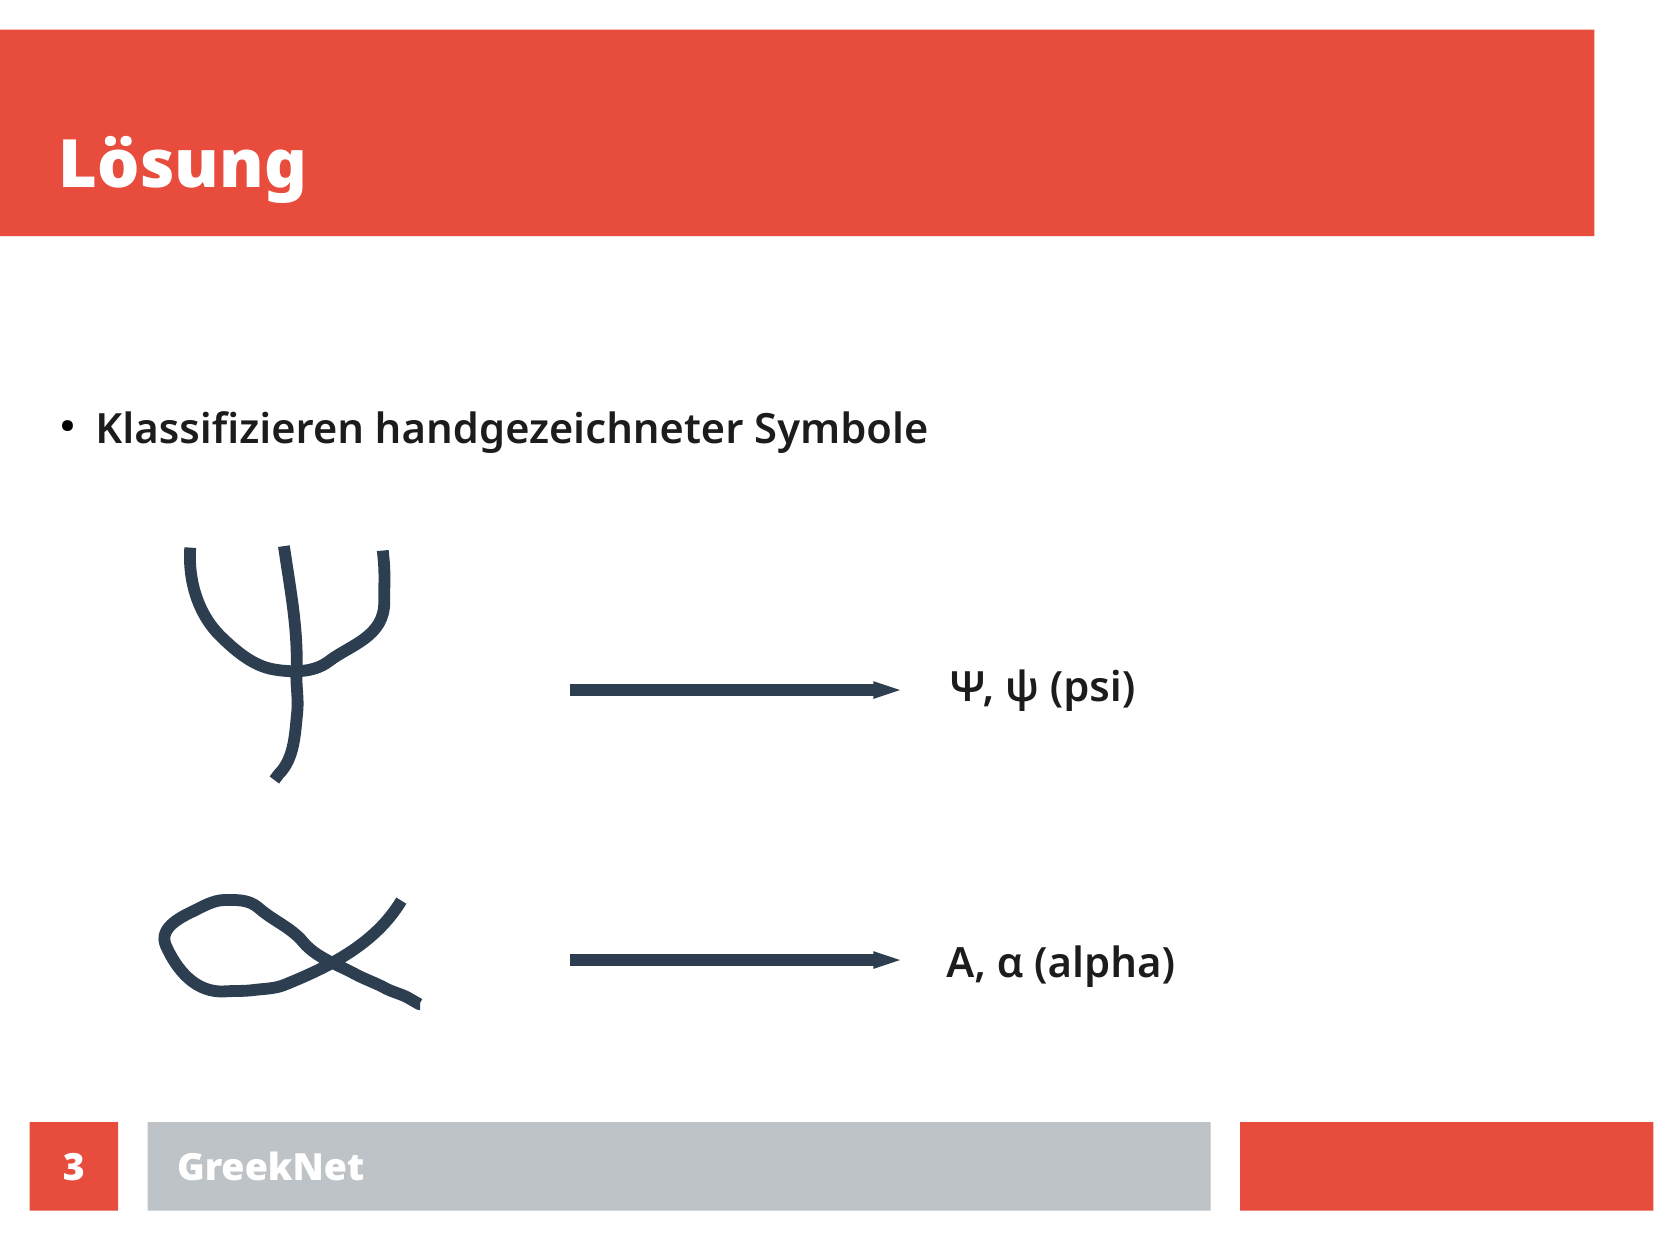

# Lösung
Klassifizieren handgezeichneter Symbole
Ψ, ψ (psi)
Α, α (alpha)
3
GreekNet